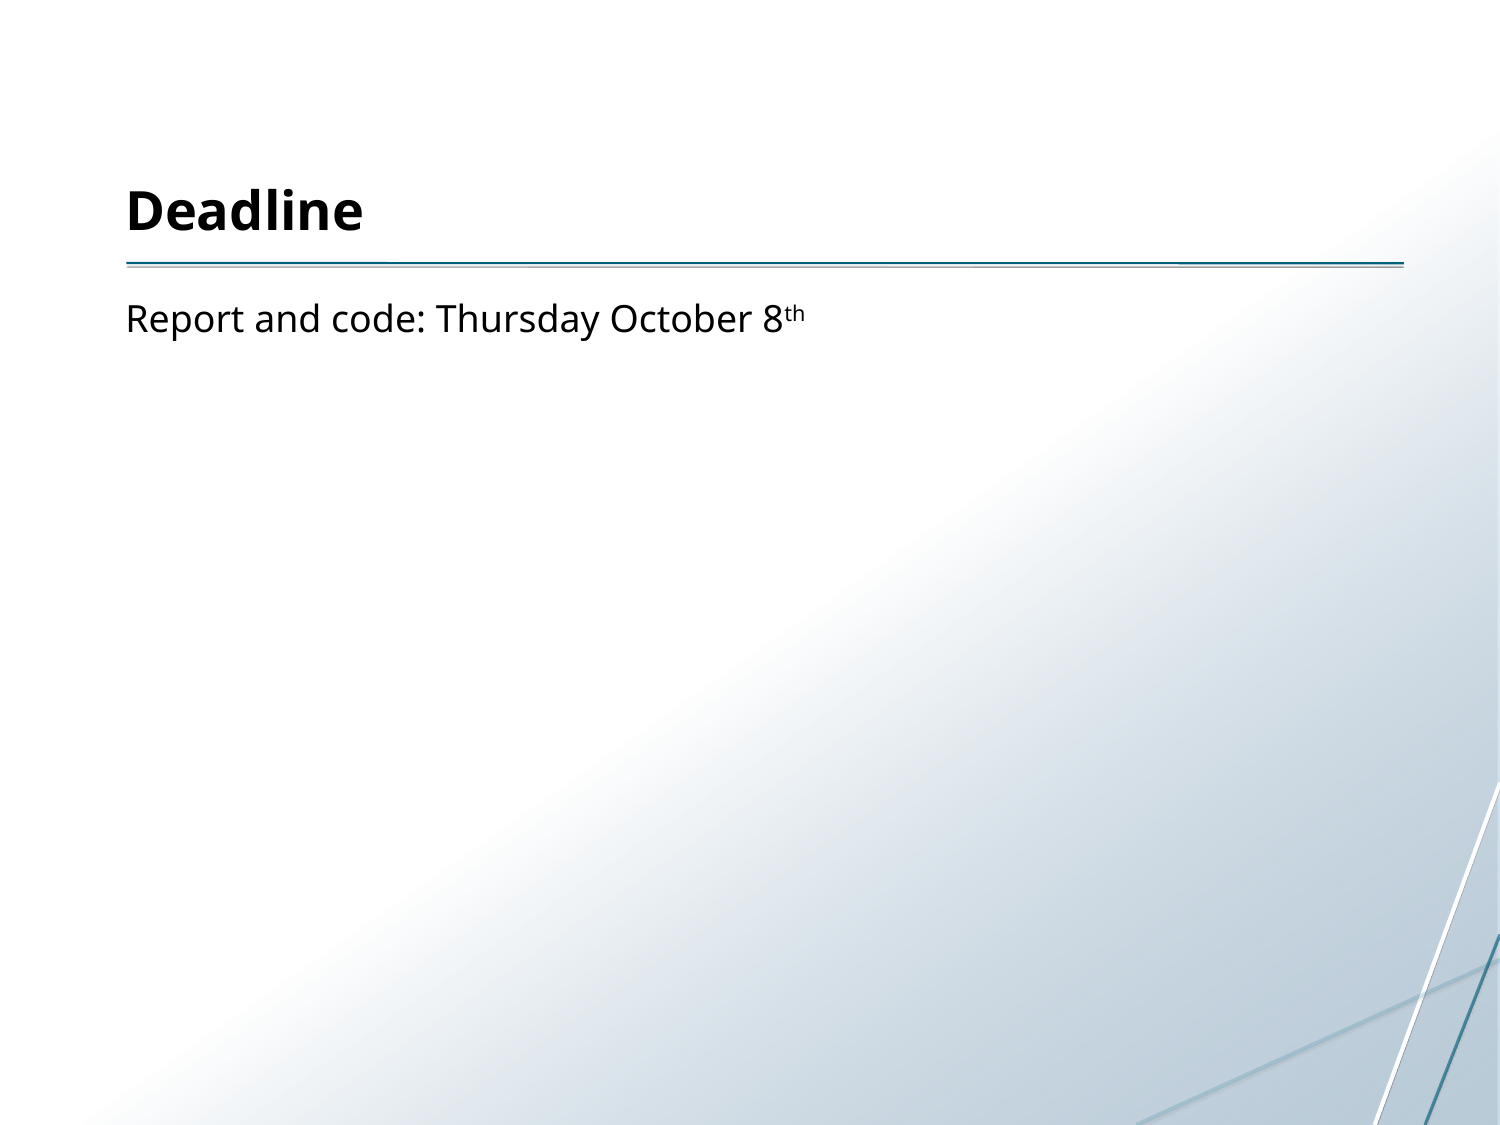

# Deadline
Report and code: Thursday October 8th